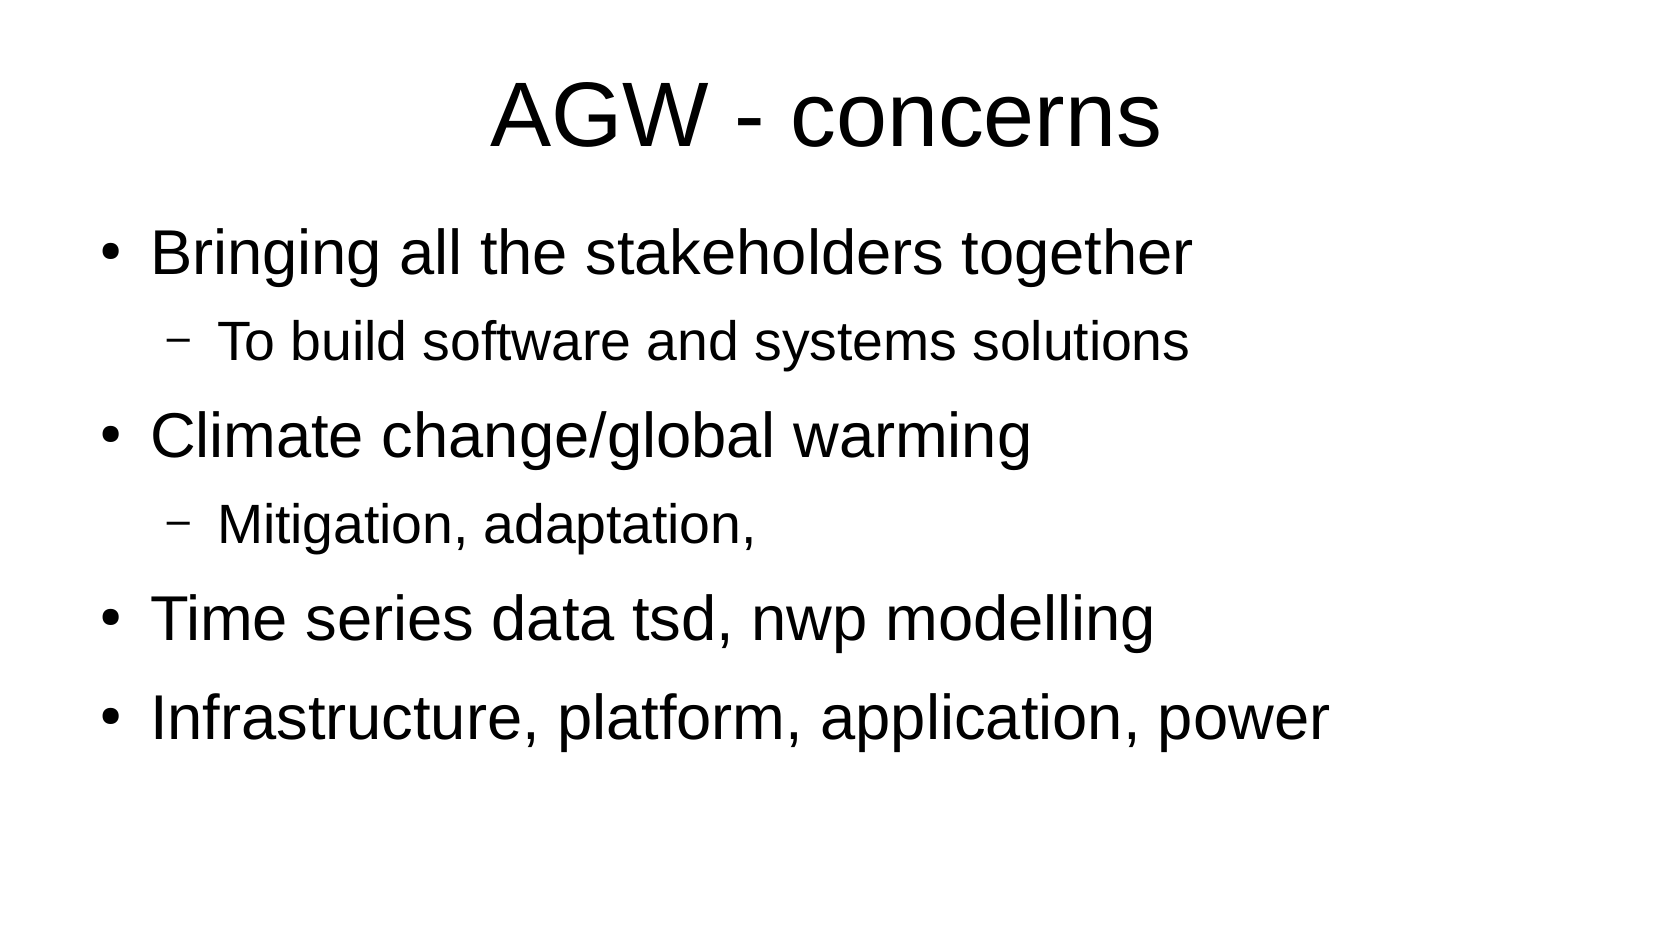

# AGW - concerns
Bringing all the stakeholders together
To build software and systems solutions
Climate change/global warming
Mitigation, adaptation,
Time series data tsd, nwp modelling
Infrastructure, platform, application, power